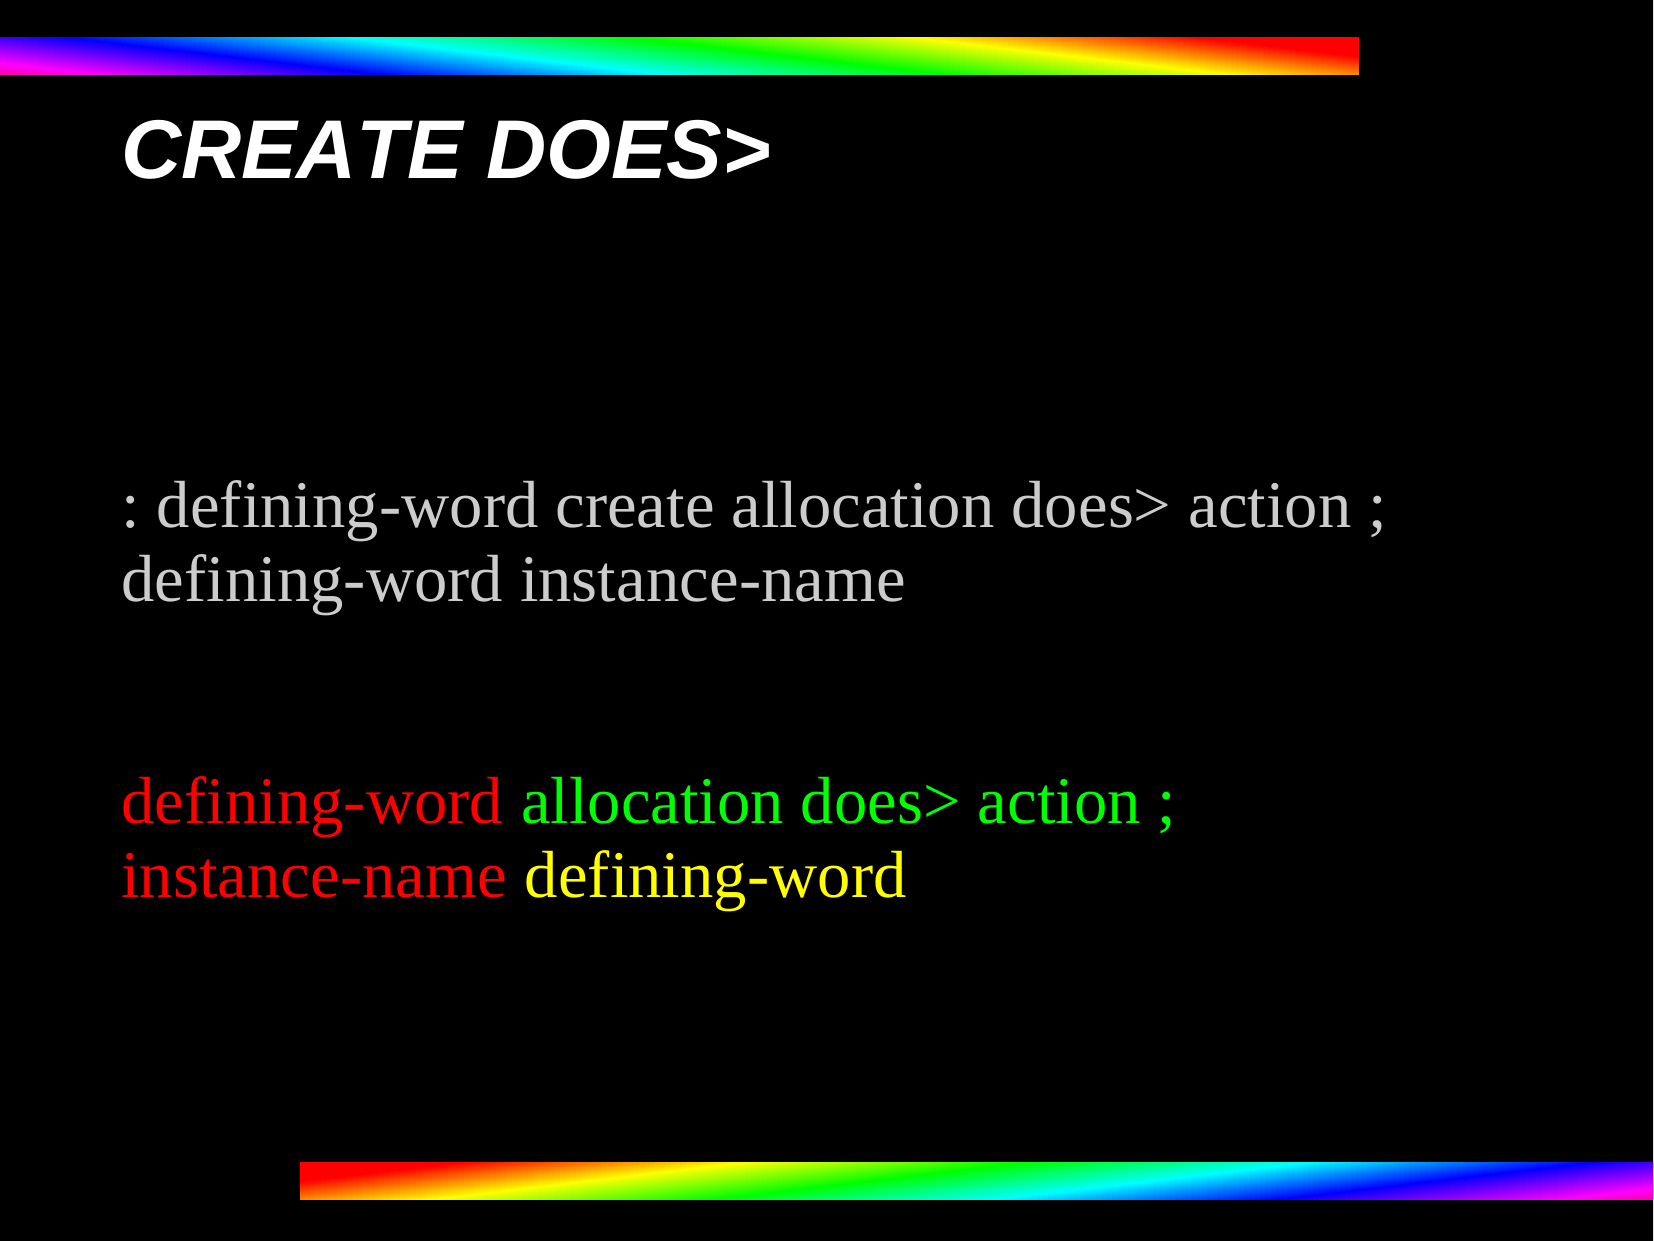

# CREATE DOES>
: defining-word create allocation does> action ;
defining-word instance-name
defining-word allocation does> action ;
instance-name defining-word